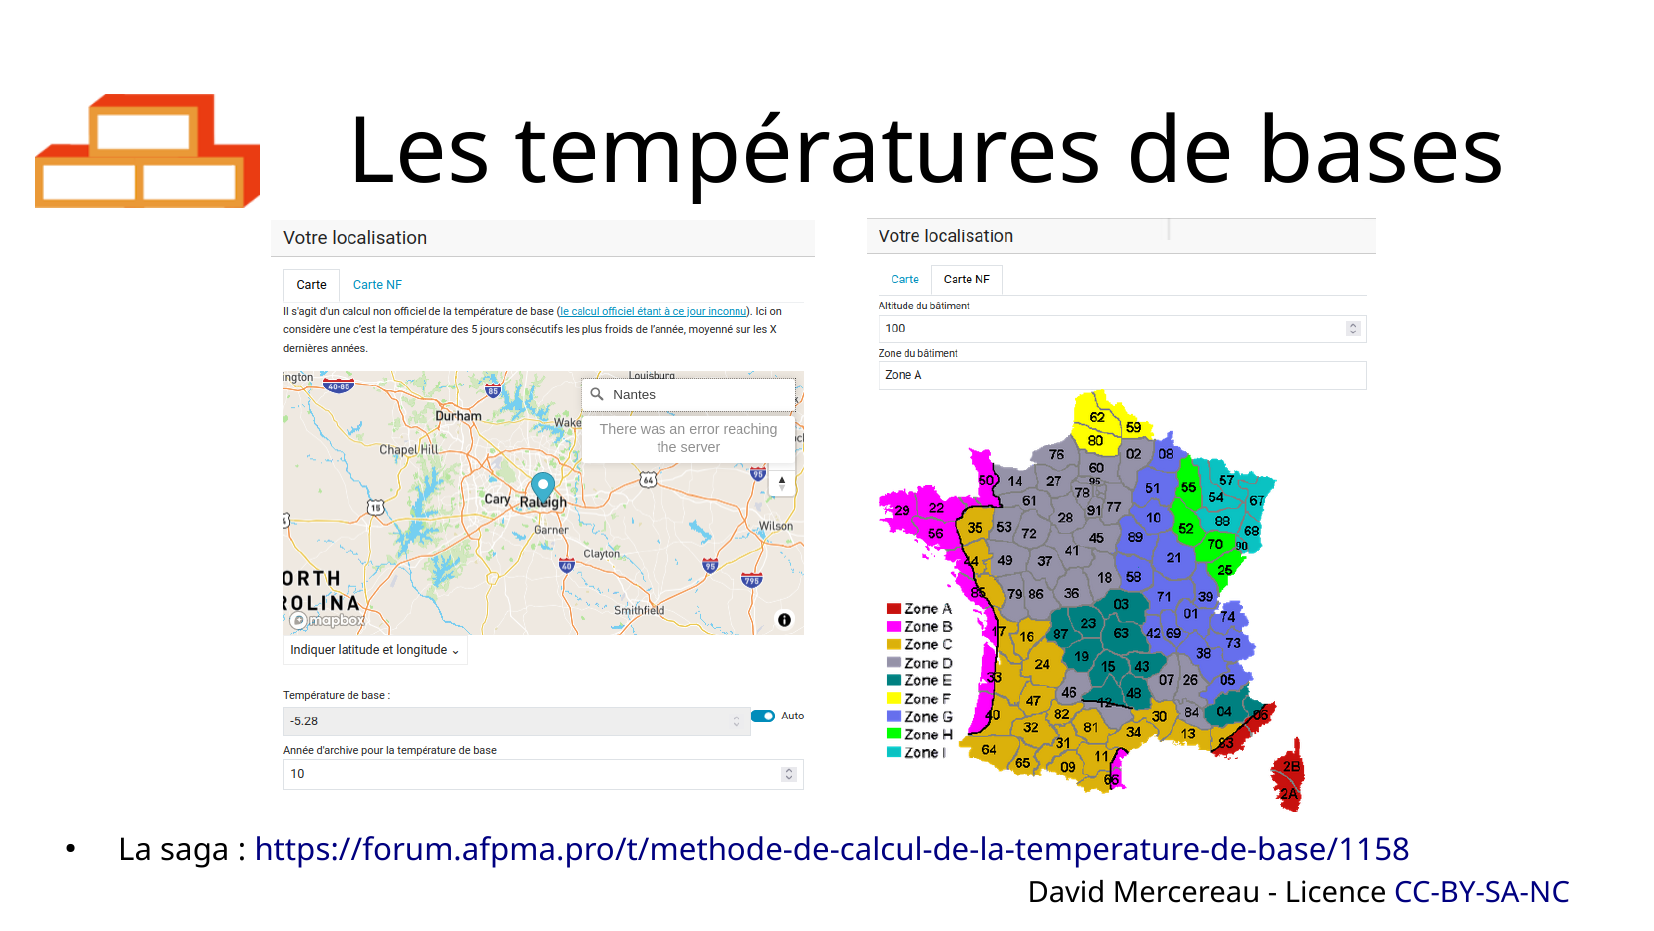

# Les températures de bases
La saga : https://forum.afpma.pro/t/methode-de-calcul-de-la-temperature-de-base/1158